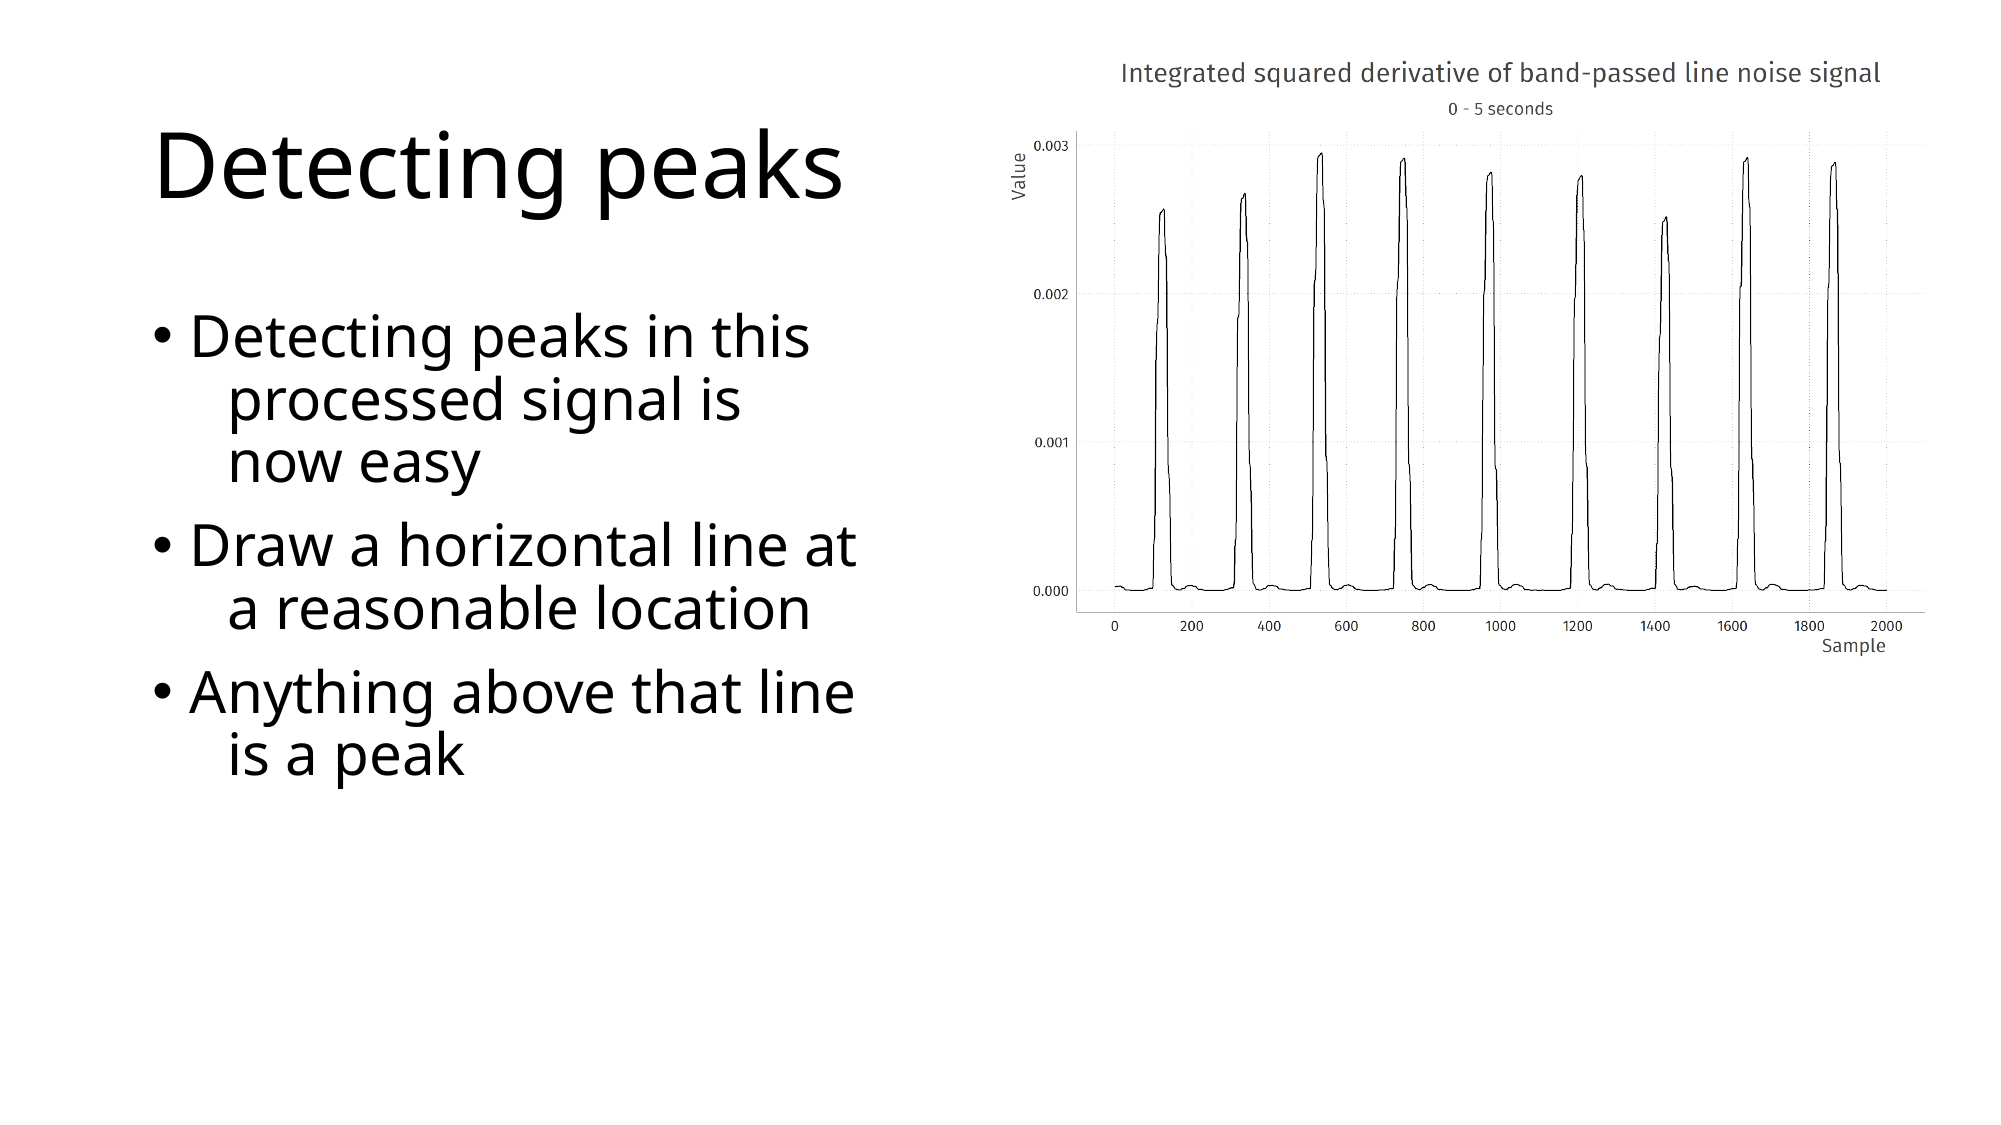

# Detecting peaks
Detecting peaks in this processed signal is now easy
Draw a horizontal line at a reasonable location
Anything above that line is a peak